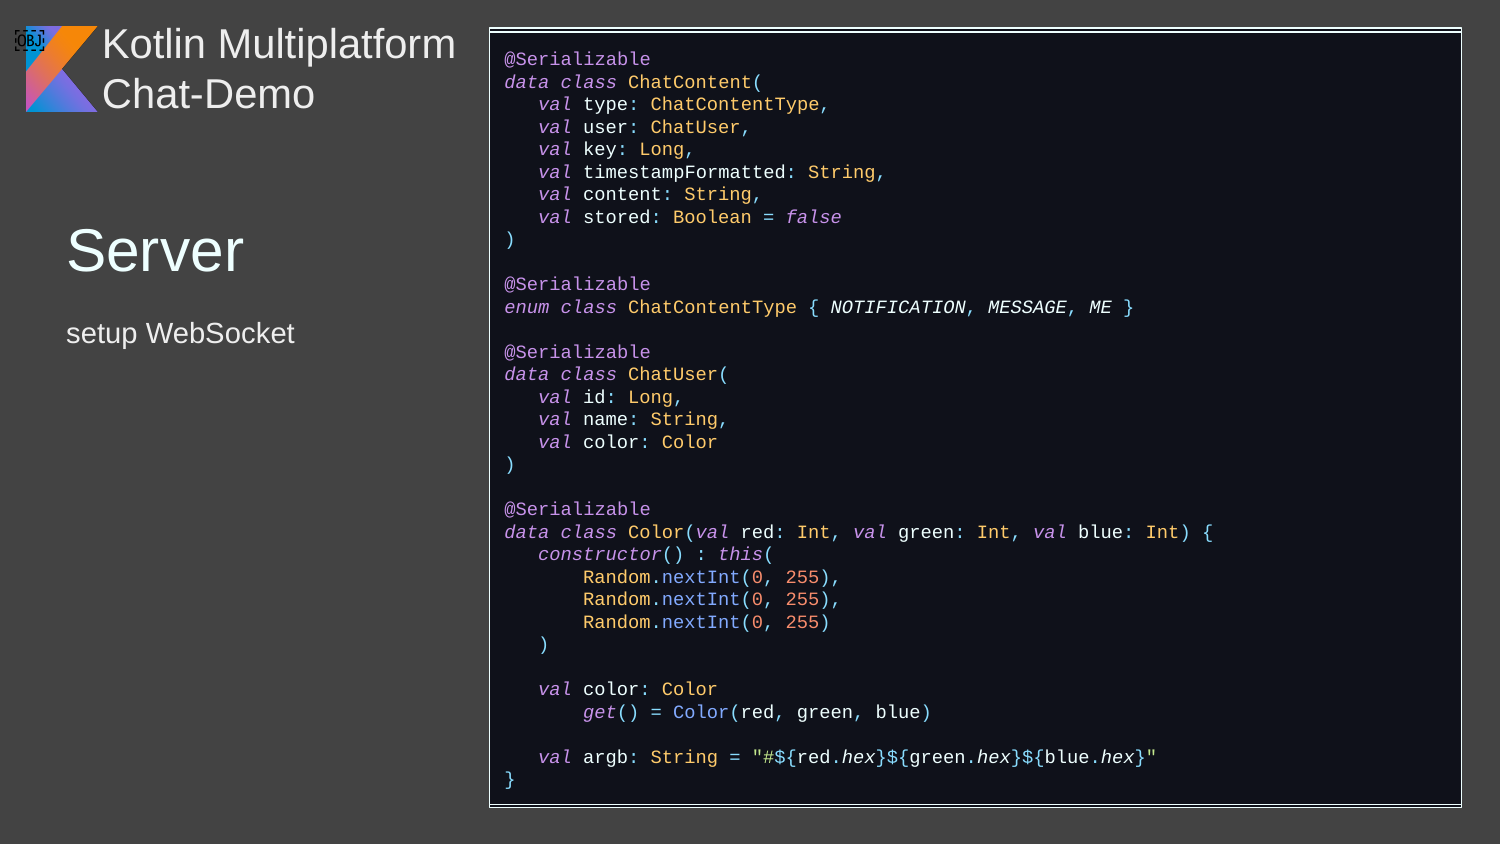

embeddedServer(Netty, applicationEngineEnvironment {
 …
 module {
 install(WebSockets) { pingPeriod = Duration.ofSeconds(60) }
 val scope = CoroutineScope(Dispatchers.IO)
 // This Channel will be used to send new ChatContent.
 val firstStage = Channel<ChatContent>()
 // store to and load from DB
 val secondStage = DbMessageBridge(scope, firstStage)
 // apply ChatBot
 val thirdStage = ChatBot(scope, secondStage)
 // replace emoticons
 val finalStageChannel = Emoticons(scope, thirdStage)
 // emit all values of the last Channel inside a new Flow
 // and make this Flow a SharedFlow
 val finalStageFlow = flow { emitAll(finalStageChannel) }
 .shareIn(scope, SharingStarted.Eagerly, 128)
 routing {
webSocket("/") {
 handleClientConnection(scope,
 finalStageFlow,
 firstStage)
}
 …
 }
}).start(wait = true)
@Serializable
data class ChatContent(
 val type: ChatContentType,
 val user: ChatUser,
 val key: Long,
 val timestampFormatted: String,
 val content: String,
 val stored: Boolean = false
)
@Serializable
enum class ChatContentType { NOTIFICATION, MESSAGE, ME }
@Serializable
data class ChatUser(
 val id: Long,
 val name: String,
 val color: Color
)
@Serializable
data class Color(val red: Int, val green: Int, val blue: Int) {
 constructor() : this(
 Random.nextInt(0, 255),
 Random.nextInt(0, 255),
 Random.nextInt(0, 255)
 )
 val color: Color
 get() = Color(red, green, blue)
 val argb: String = "#${red.hex}${green.hex}${blue.hex}"
}
embeddedServer(Netty, applicationEngineEnvironment {
 …
 module {
 install(WebSockets) {
 pingPeriod = Duration.ofSeconds(60)
 }
 routing {
webSocket("/") {
 handleClientConnection(scope,
 finalStageFlow,
 firstStage)
}
 …
 }
}).start(wait = true)
abstract class ChatMessagePipe(
 scope: CoroutineScope,
 private val input: ReceiveChannel<ChatContent>,
 output: Channel<ChatContent> = Channel()
) : ReceiveChannel<ChatContent> by output {
 protected val output: SendChannel<ChatContent> = output
 init {
 scope.launch {
 for (content in input)
 onNewMessage(content)
 }
 }
 abstract suspend fun onNewMessage(content: ChatContent)
}
# Server
setup WebSocket